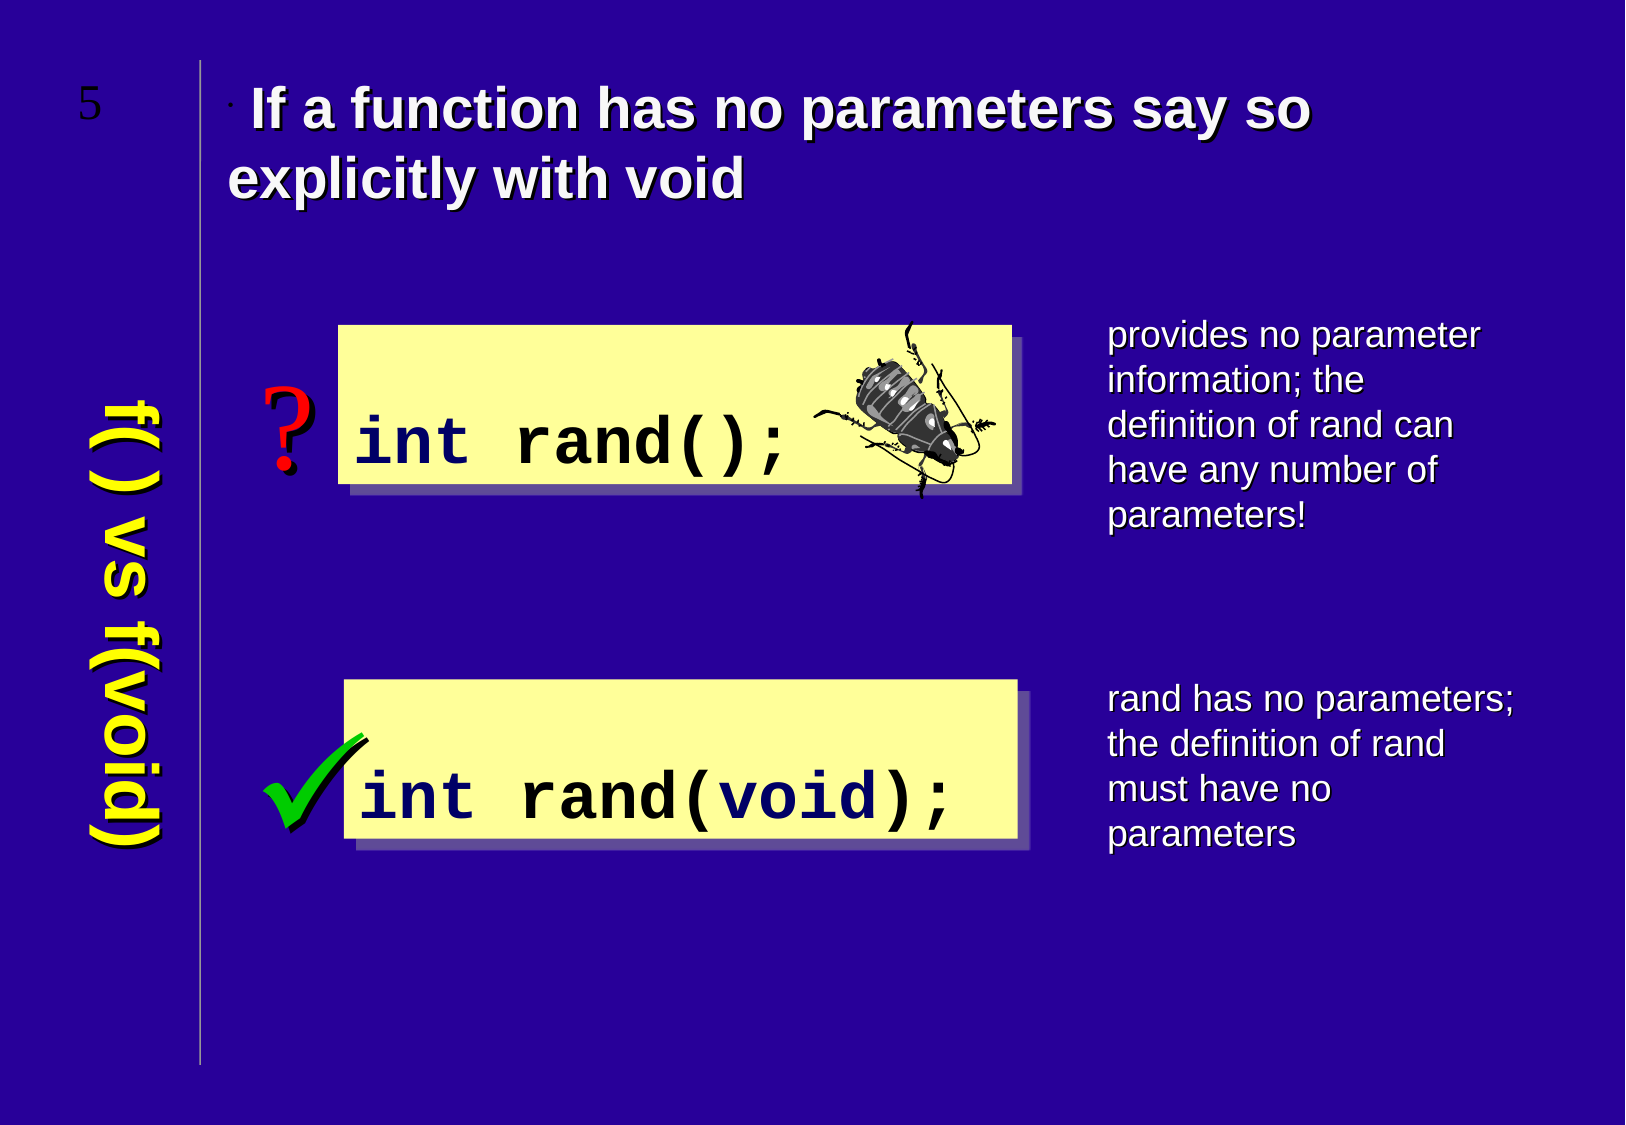

5
 If a function has no parameters say so explicitly with void
# f( ) vs f(void)
provides no parameter information; the definition of rand can have any number of parameters!
int rand();
?
rand has no parameters; the definition of rand must have no parameters
int rand(void);
